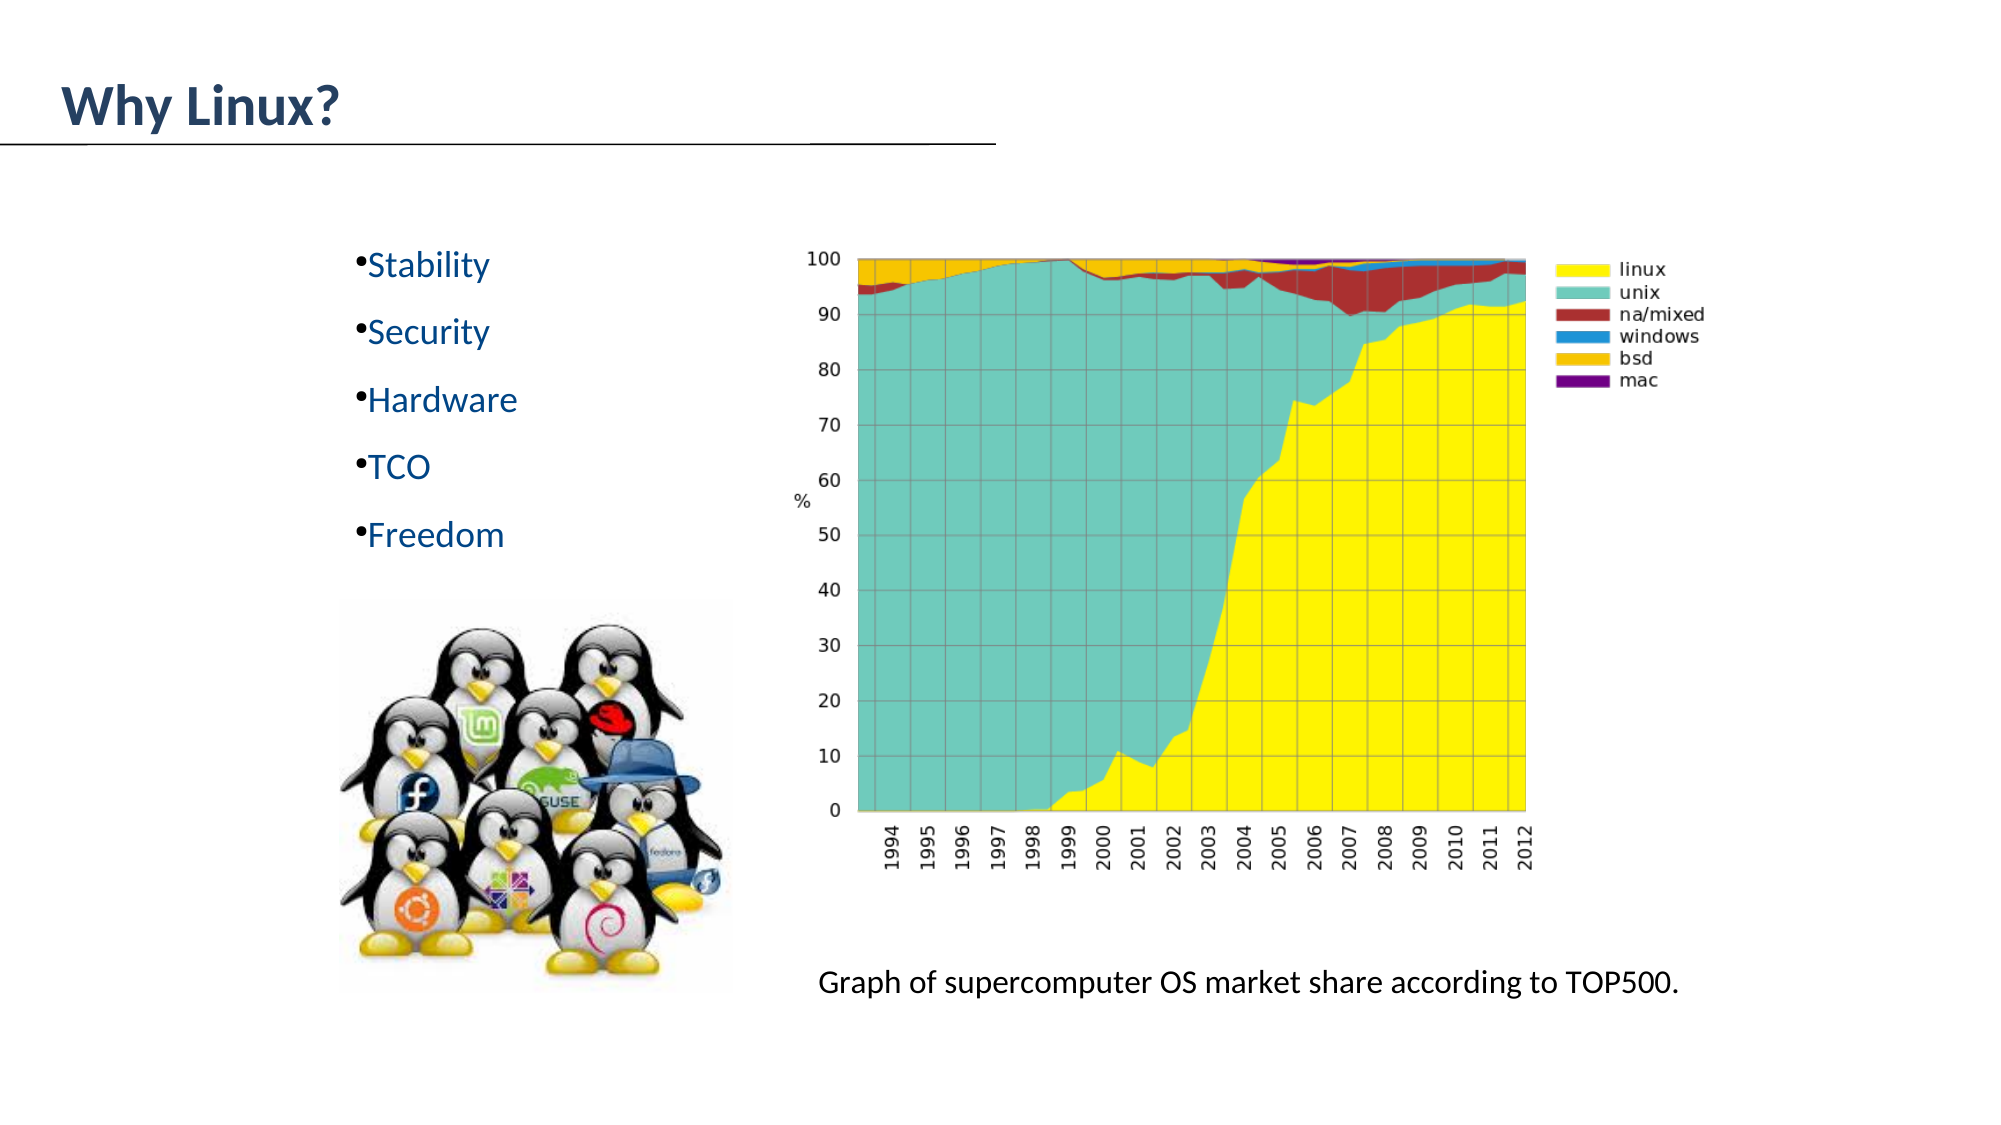

Why Linux?
Stability
Security
Hardware
TCO
Freedom
Graph of supercomputer OS market share according to TOP500.